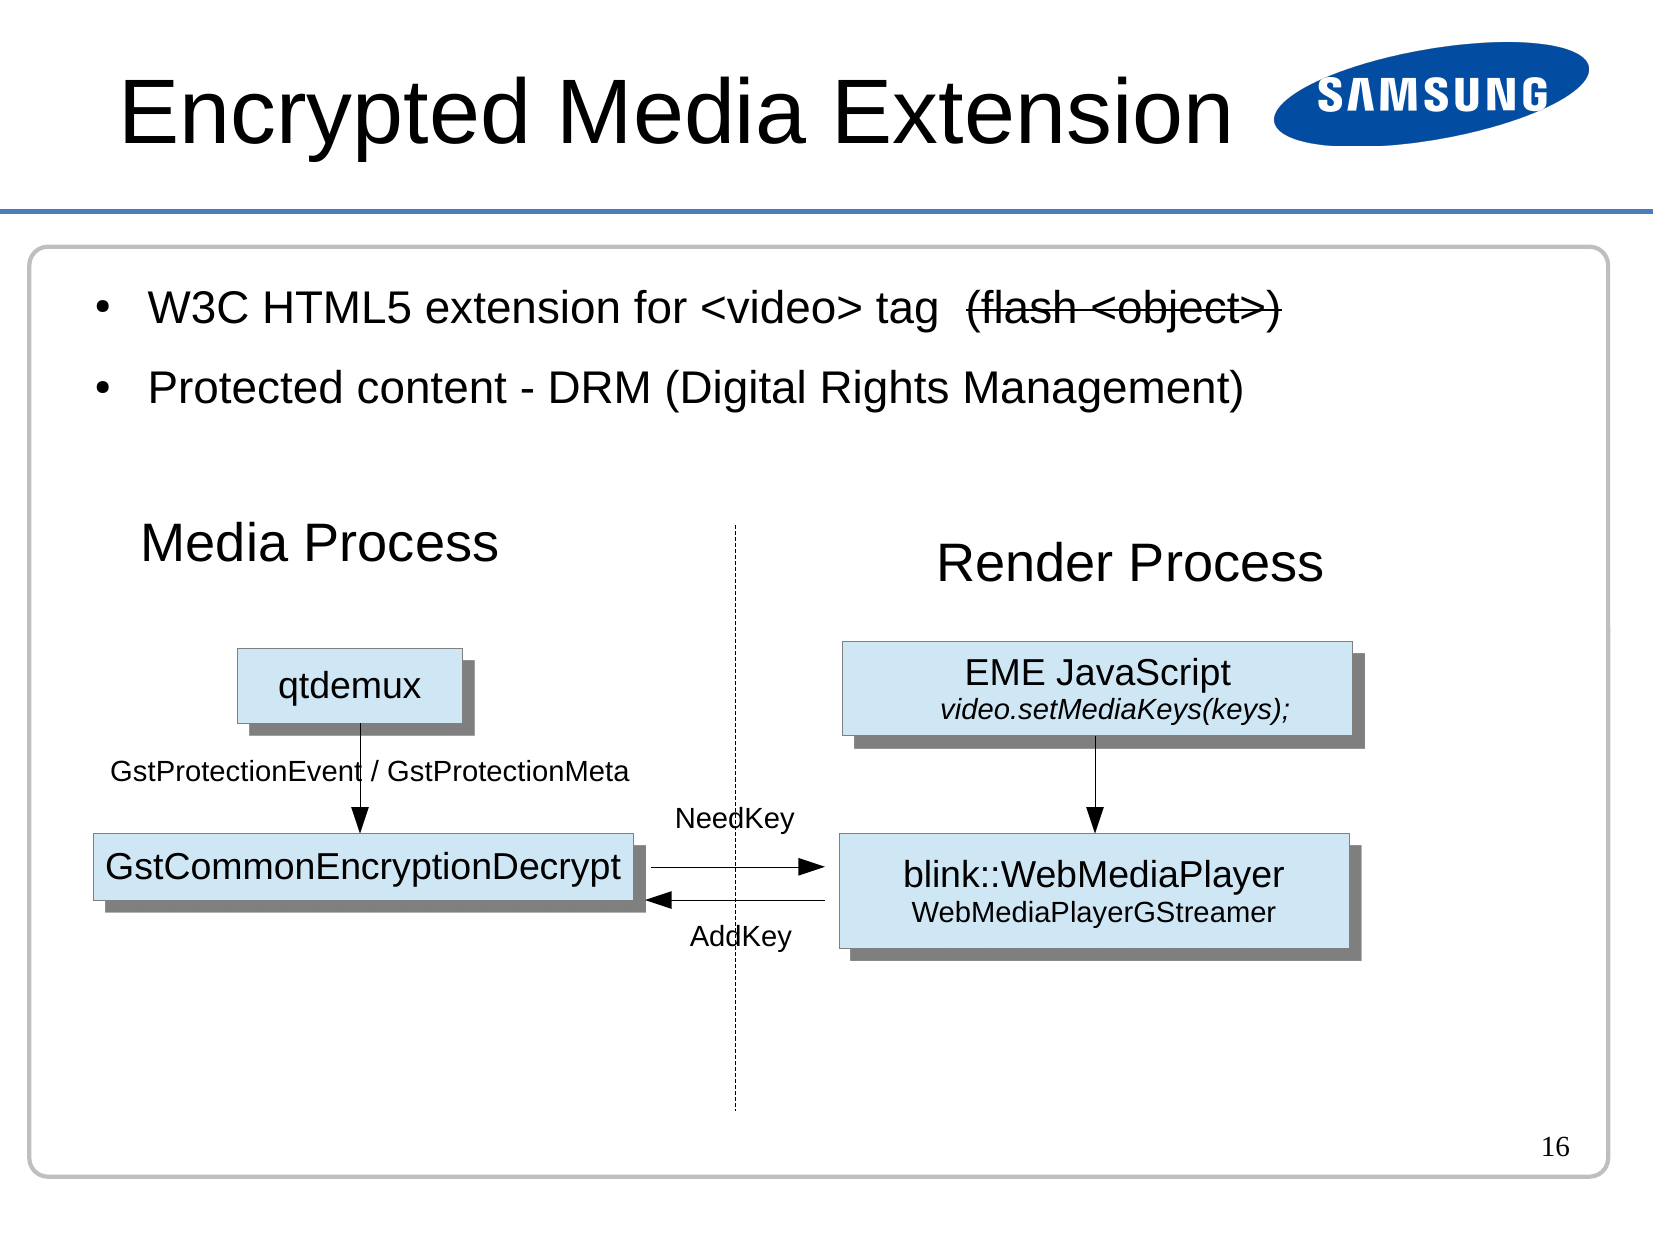

Encrypted Media Extension
# W3C HTML5 extension for <video> tag (flash <object>)
Protected content - DRM (Digital Rights Management)
Media Process
Render Process
EME JavaScript
video.setMediaKeys(keys);
qtdemux
GstProtectionEvent / GstProtectionMeta
NeedKey
GstCommonEncryptionDecrypt
blink::WebMediaPlayer
WebMediaPlayerGStreamer
AddKey
16